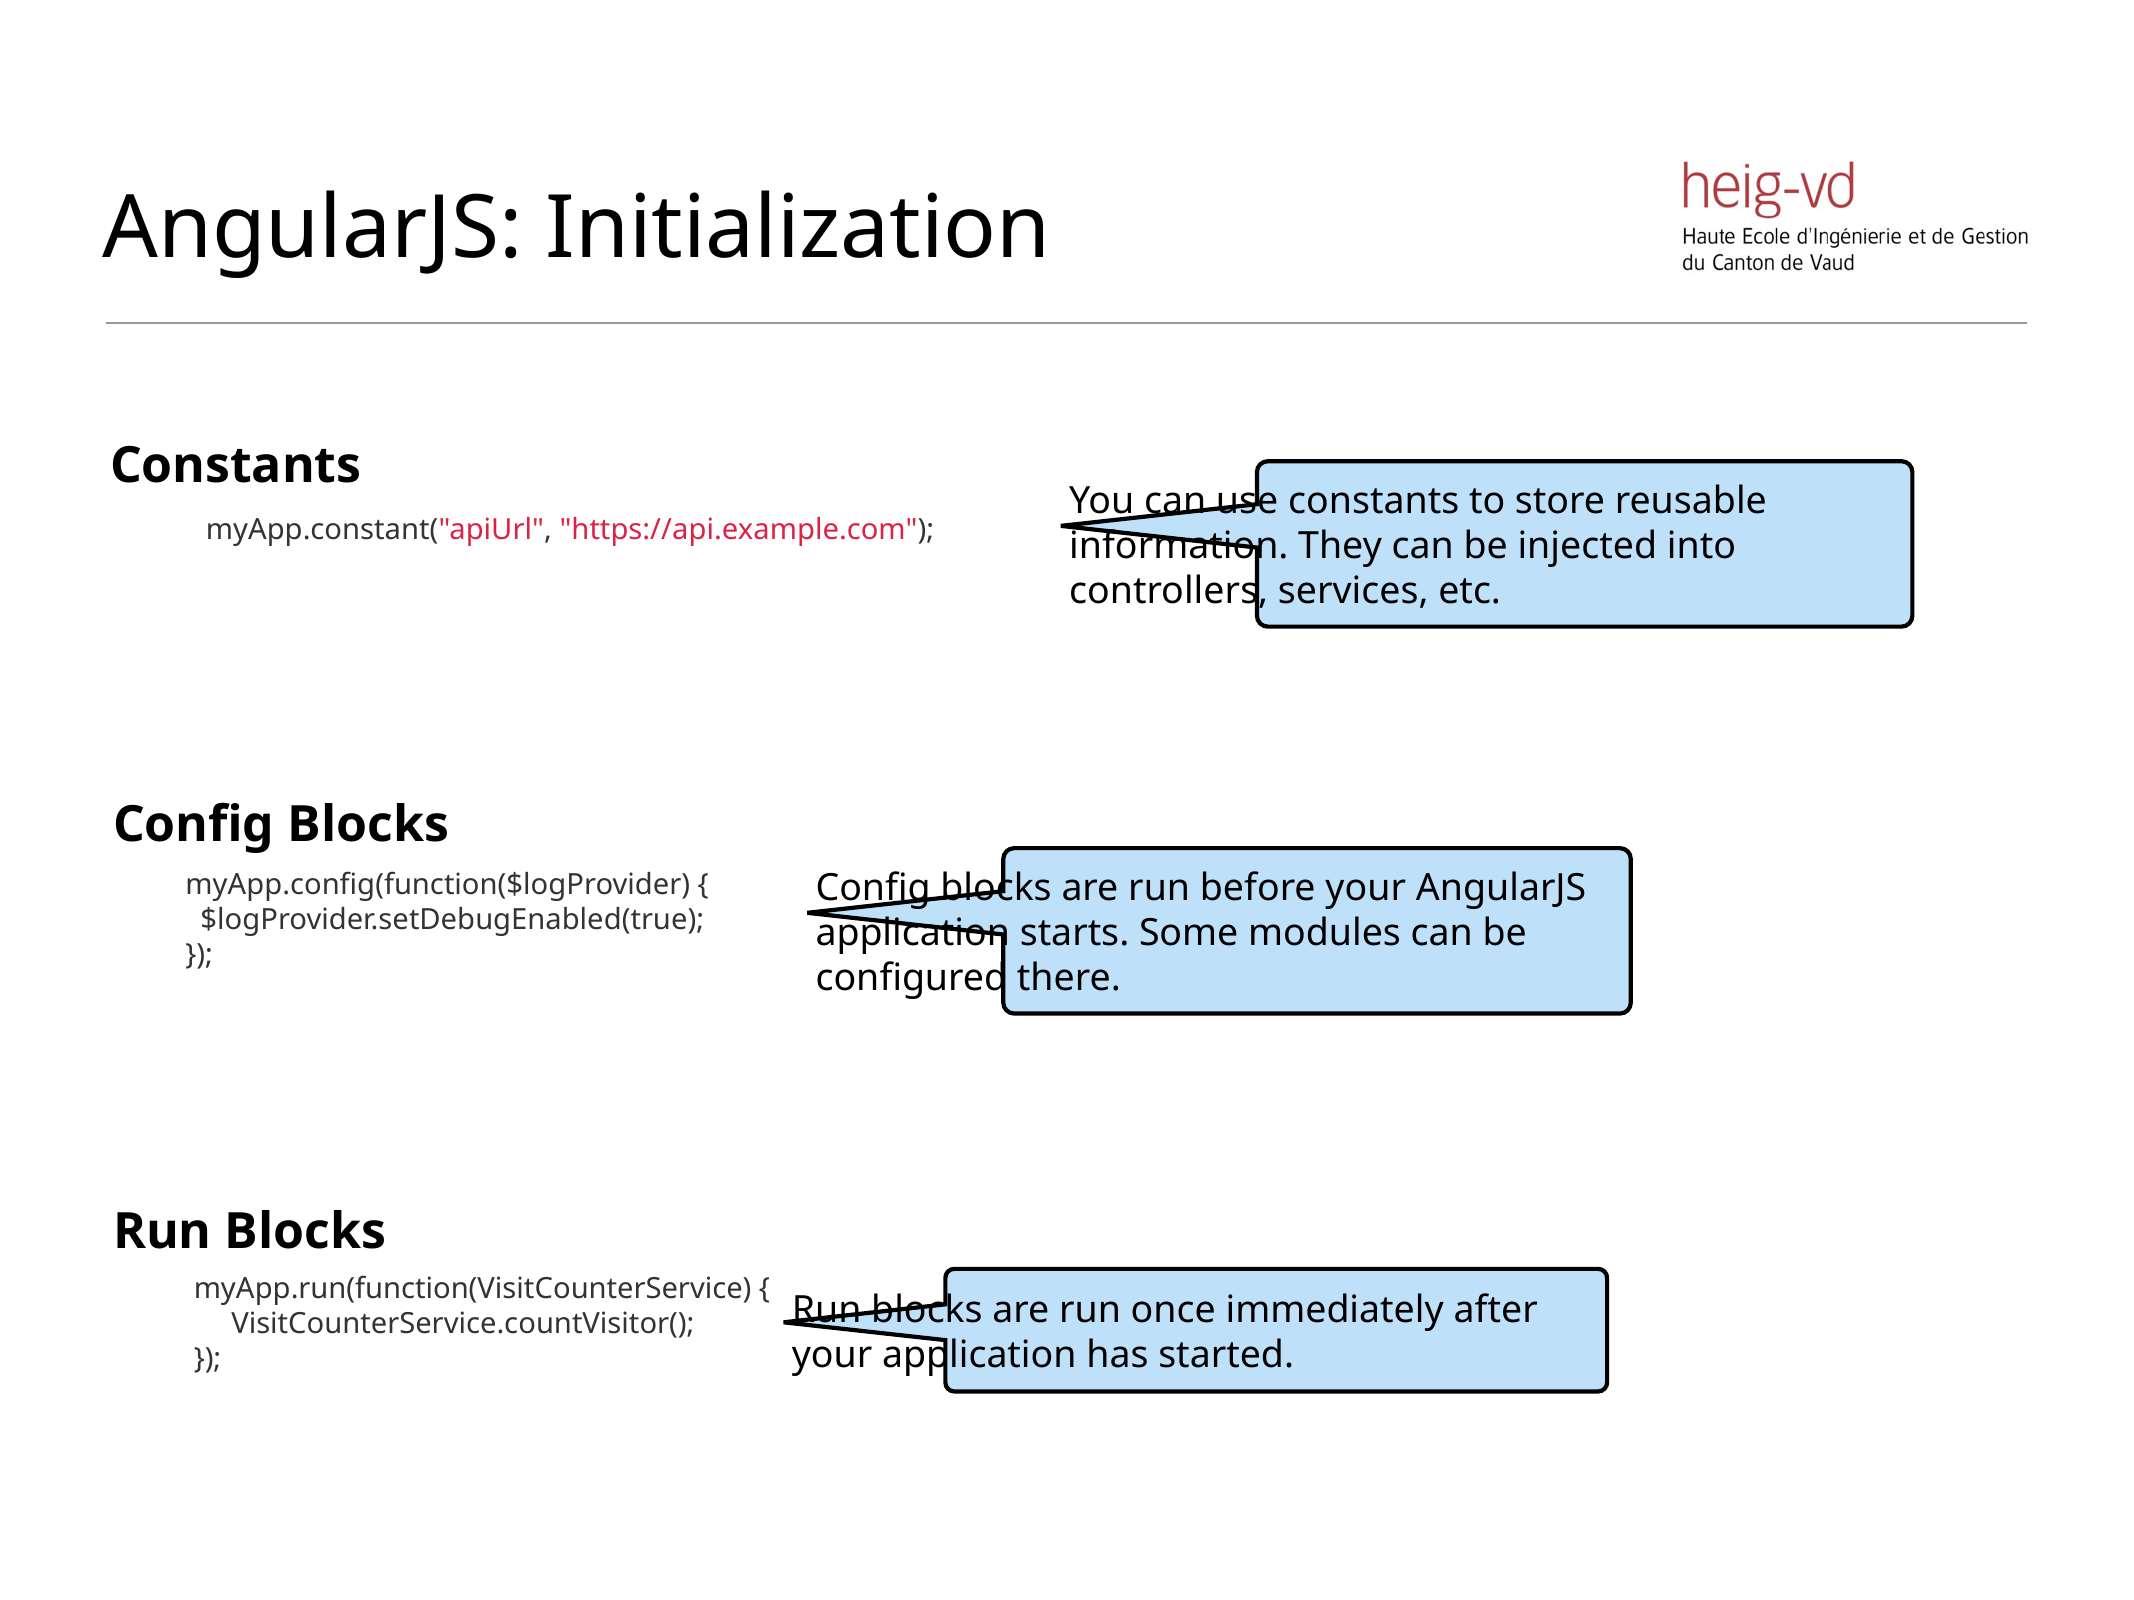

# AngularJS: Initialization
Constants
You can use constants to store reusable information. They can be injected into controllers, services, etc.
myApp.constant("apiUrl", "https://api.example.com");
Config Blocks
Config blocks are run before your AngularJS application starts. Some modules can be configured there.
myApp.config(function($logProvider) {
 $logProvider.setDebugEnabled(true);
});
Run Blocks
myApp.run(function(VisitCounterService) {
VisitCounterService.countVisitor();
});
Run blocks are run once immediately after your application has started.